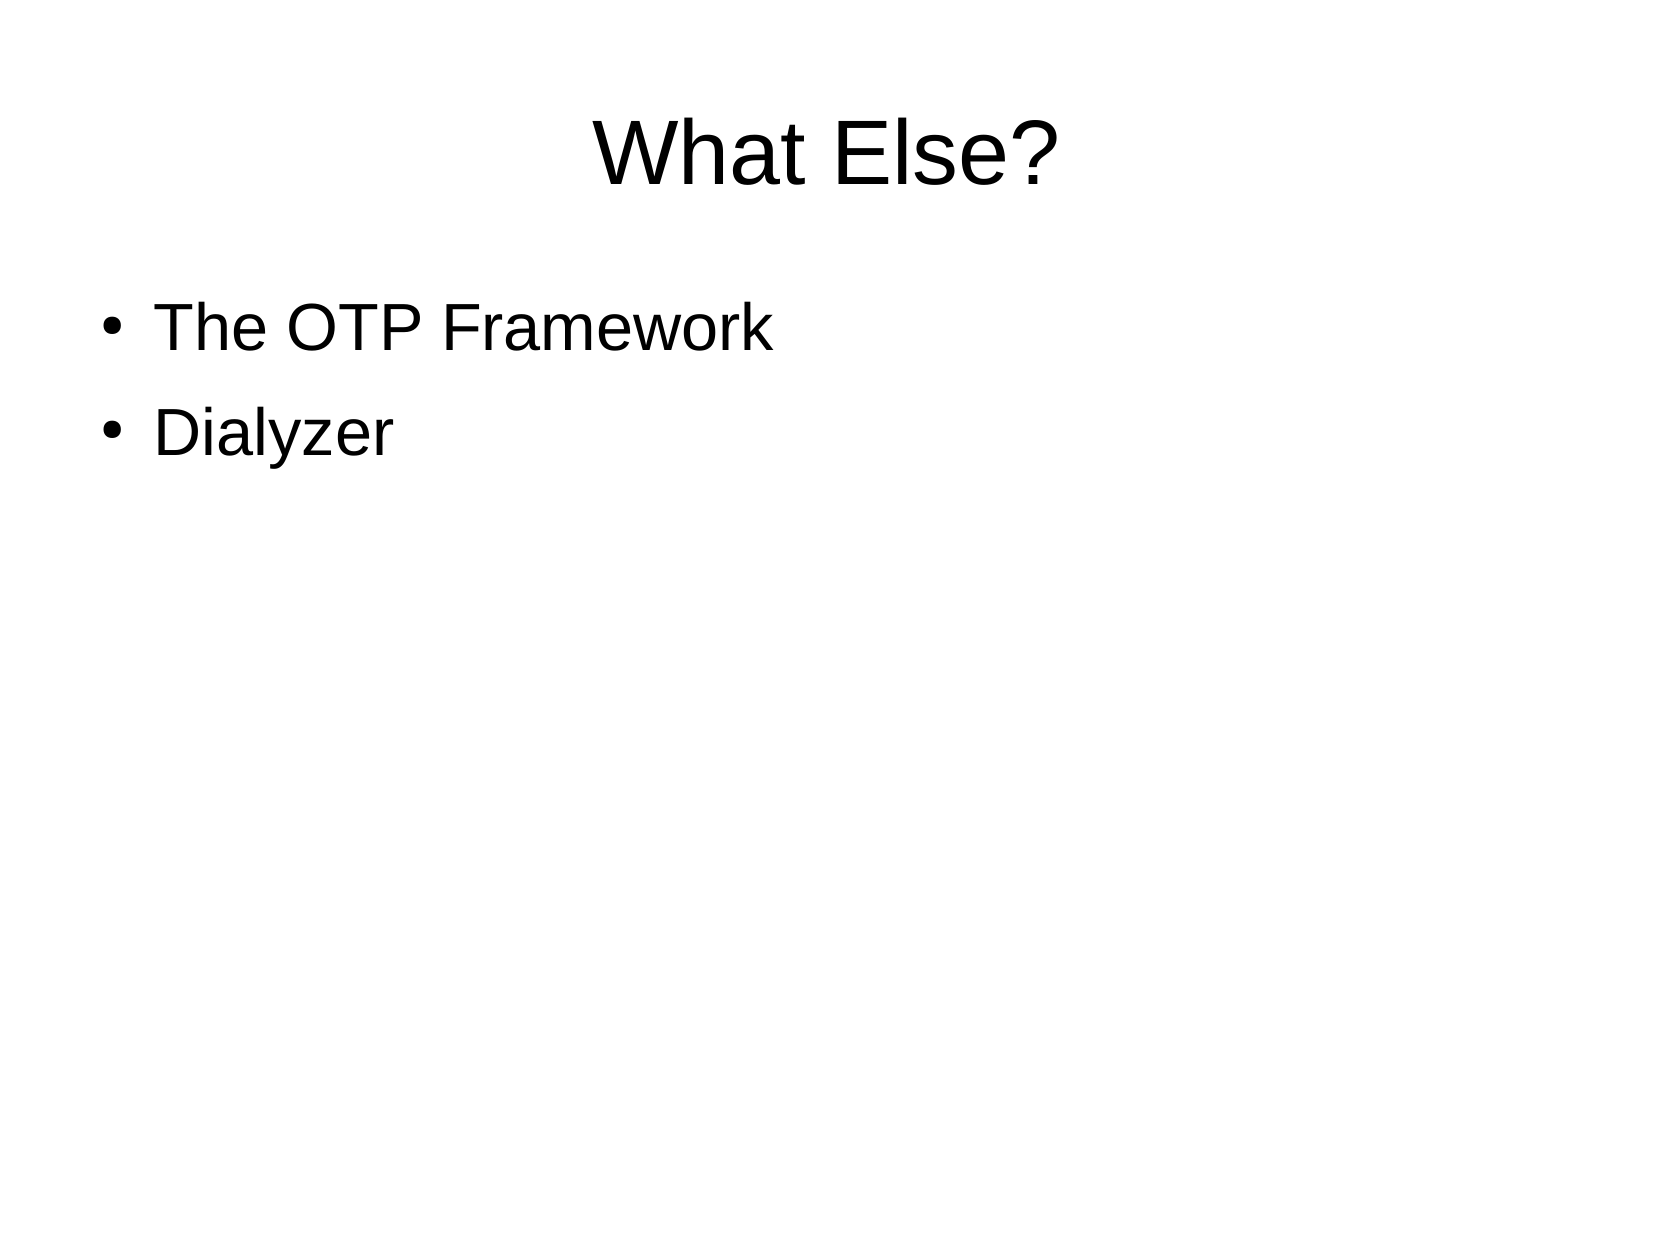

# What Else?
The OTP Framework
Dialyzer